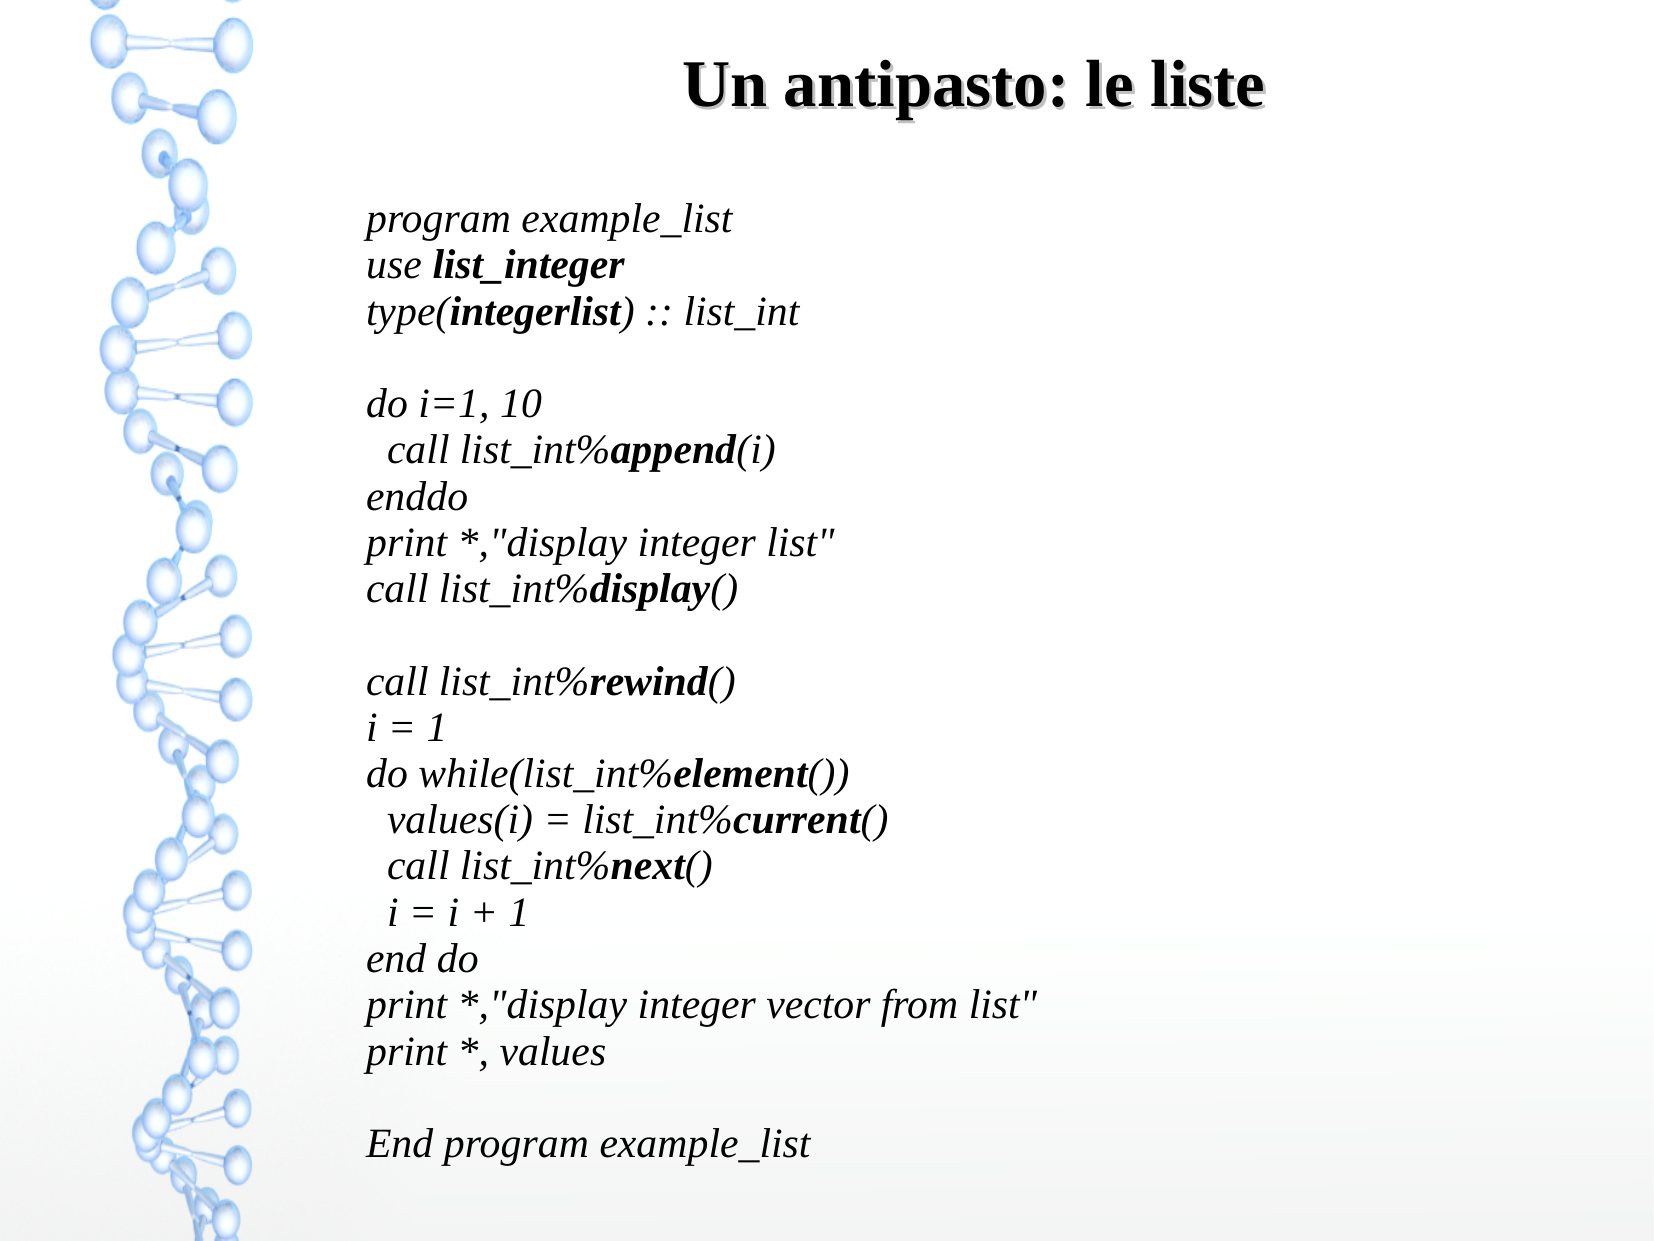

# Un antipasto: le liste
program example_list
use list_integer
type(integerlist) :: list_int
do i=1, 10
 call list_int%append(i)
enddo
print *,"display integer list"
call list_int%display()
call list_int%rewind()
i = 1
do while(list_int%element())
 values(i) = list_int%current()
 call list_int%next()
 i = i + 1
end do
print *,"display integer vector from list"
print *, values
End program example_list